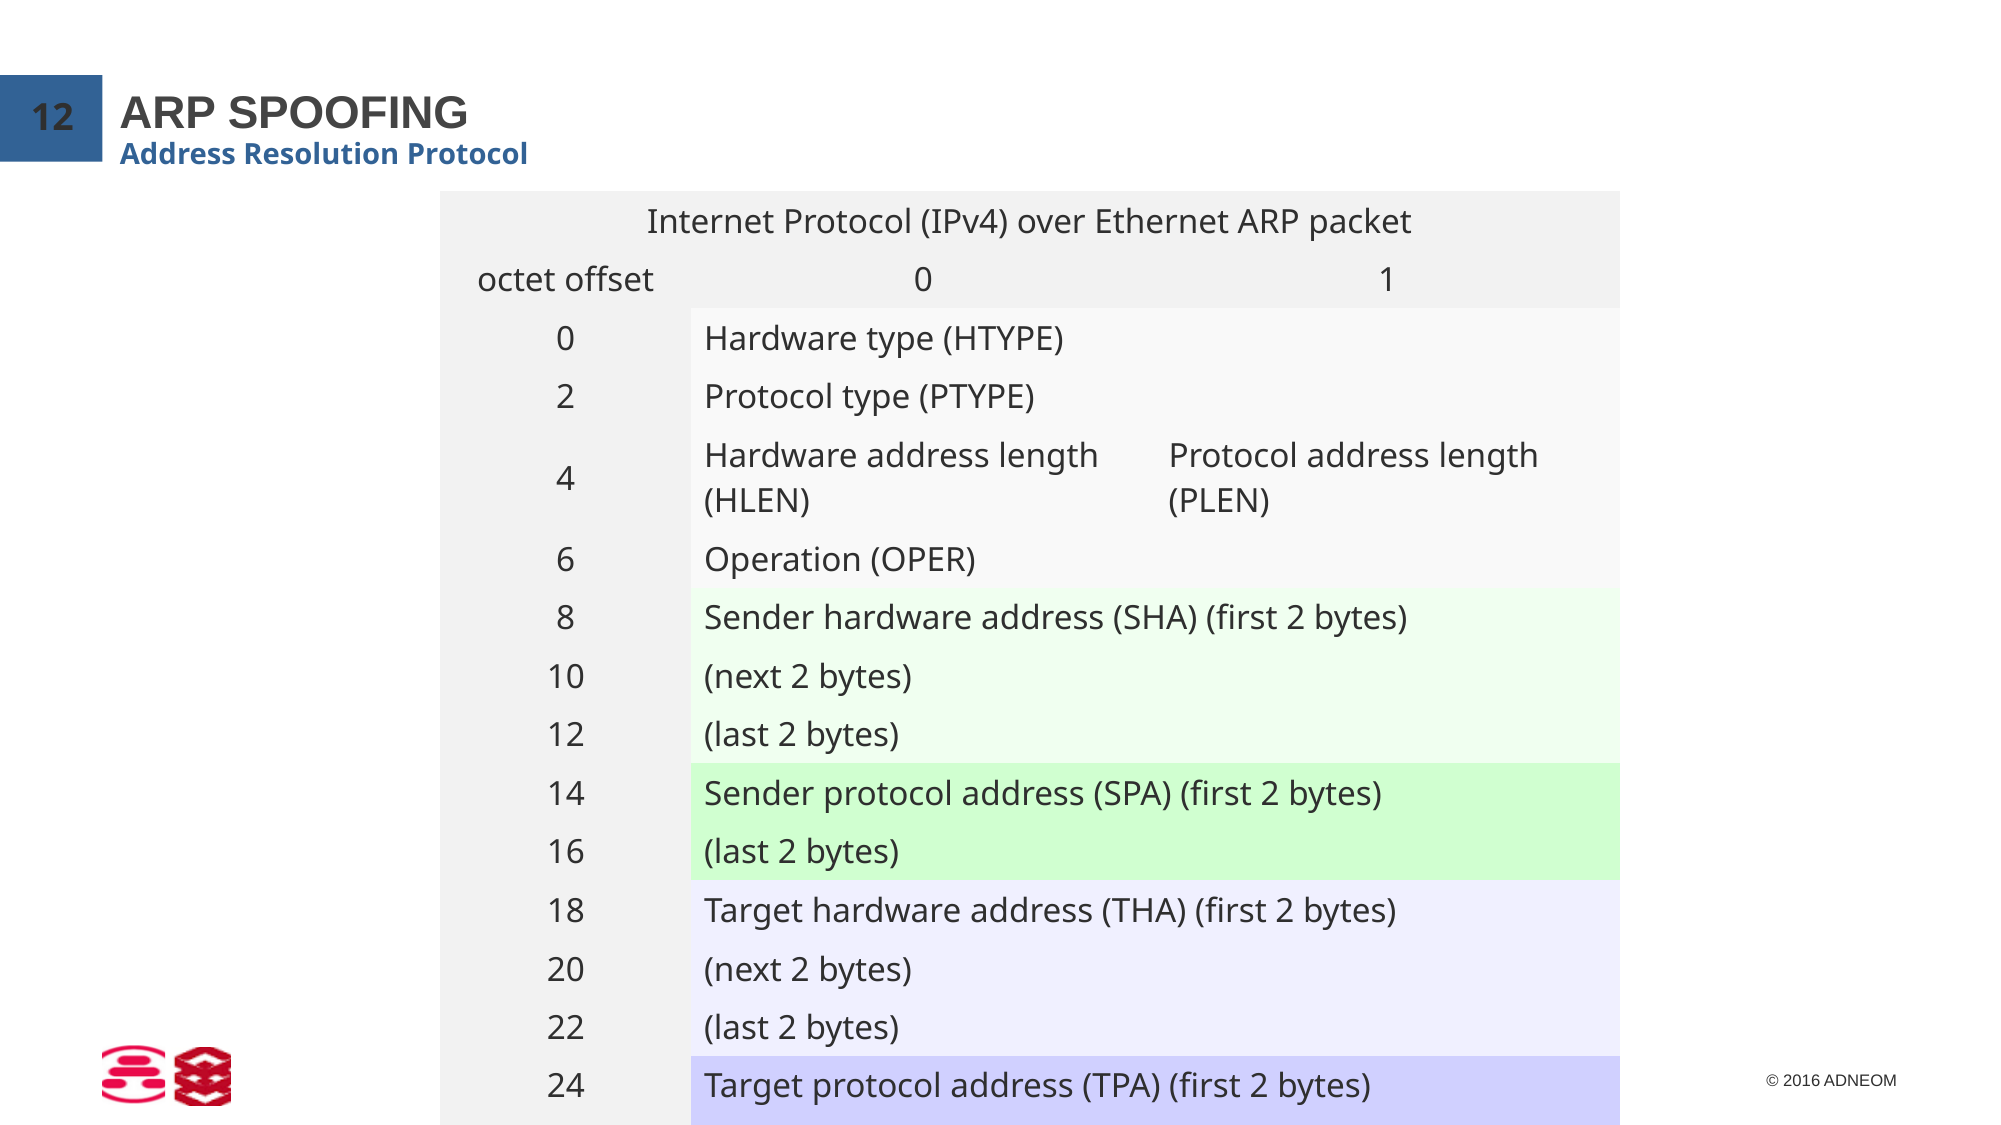

# ARP SPOOFING
Address Resolution Protocol
| Internet Protocol (IPv4) over Ethernet ARP packet | | |
| --- | --- | --- |
| octet offset | 0 | 1 |
| 0 | Hardware type (HTYPE) | |
| 2 | Protocol type (PTYPE) | |
| 4 | Hardware address length (HLEN) | Protocol address length (PLEN) |
| 6 | Operation (OPER) | |
| 8 | Sender hardware address (SHA) (first 2 bytes) | |
| 10 | (next 2 bytes) | |
| 12 | (last 2 bytes) | |
| 14 | Sender protocol address (SPA) (first 2 bytes) | |
| 16 | (last 2 bytes) | |
| 18 | Target hardware address (THA) (first 2 bytes) | |
| 20 | (next 2 bytes) | |
| 22 | (last 2 bytes) | |
| 24 | Target protocol address (TPA) (first 2 bytes) | |
| 26 | (last 2 bytes) | |